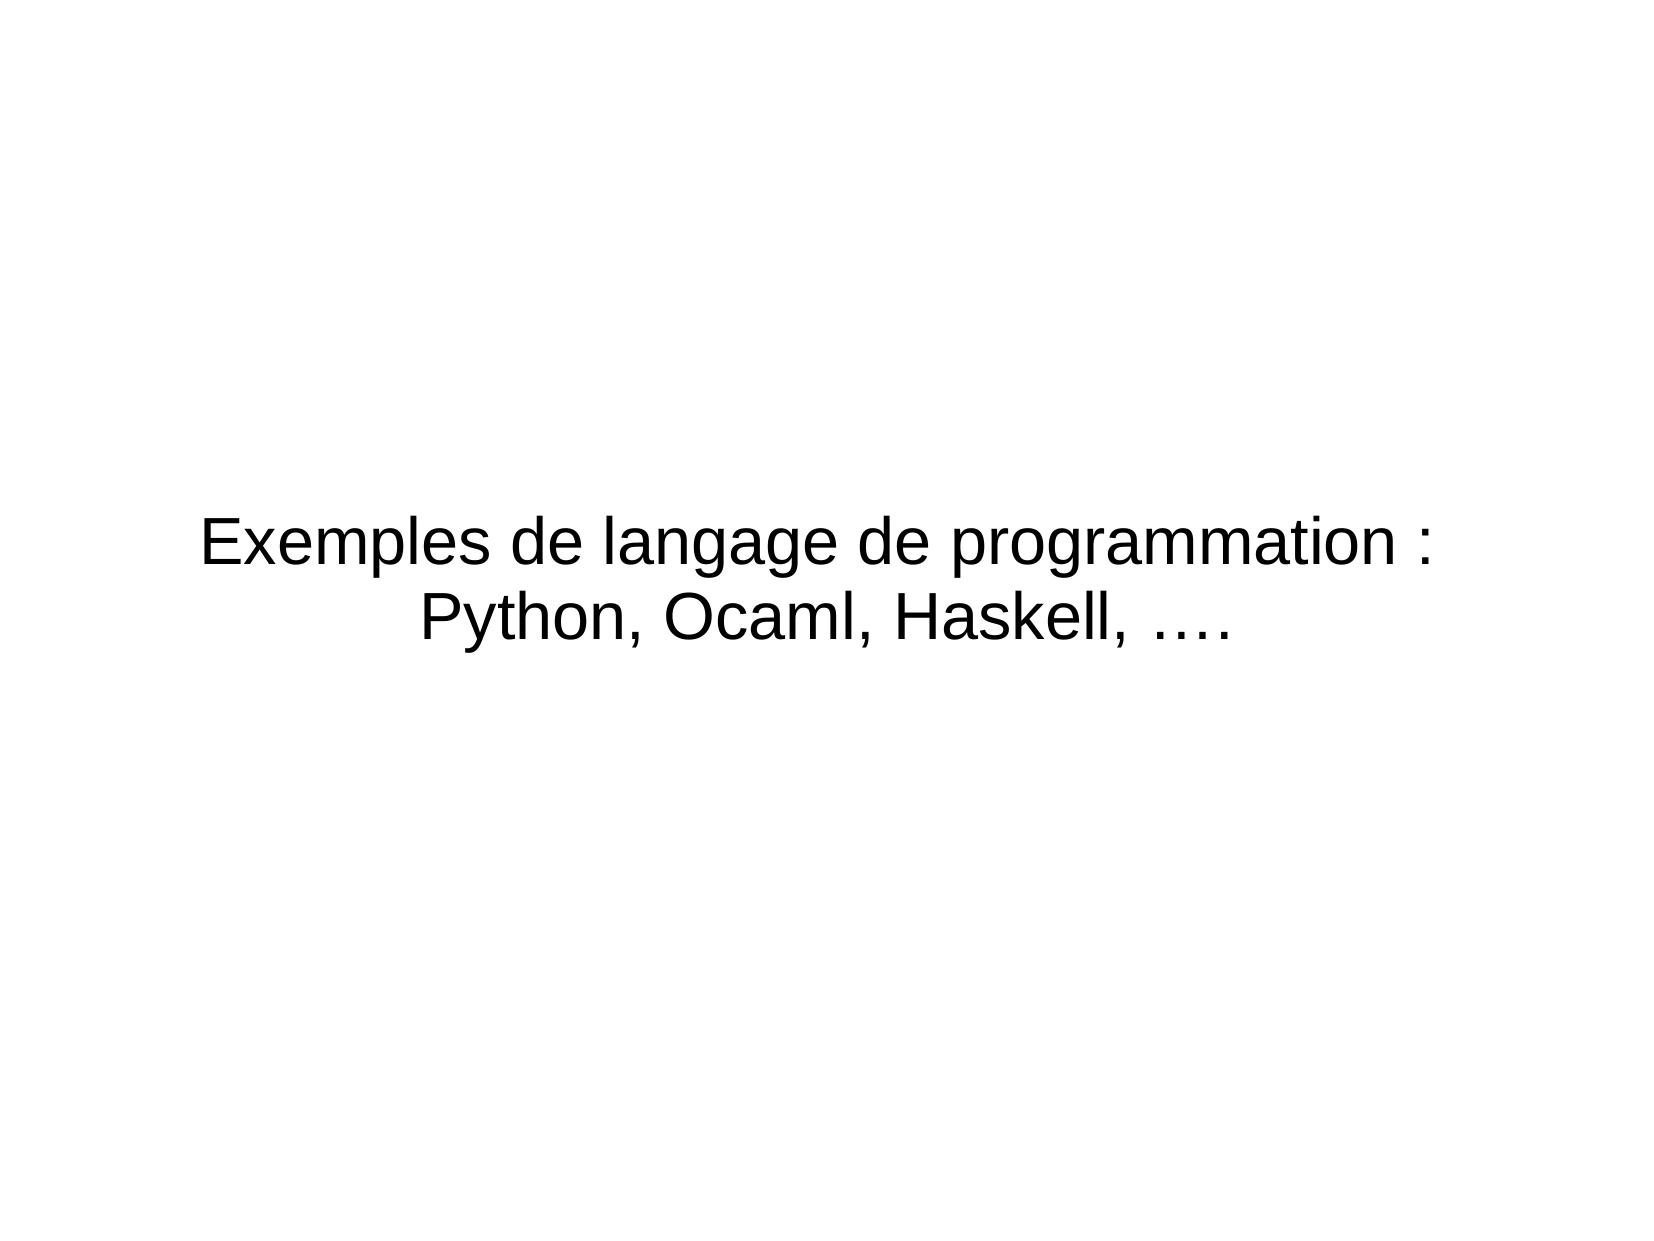

# Exemples de langage de programmation :
Python, Ocaml, Haskell, ….